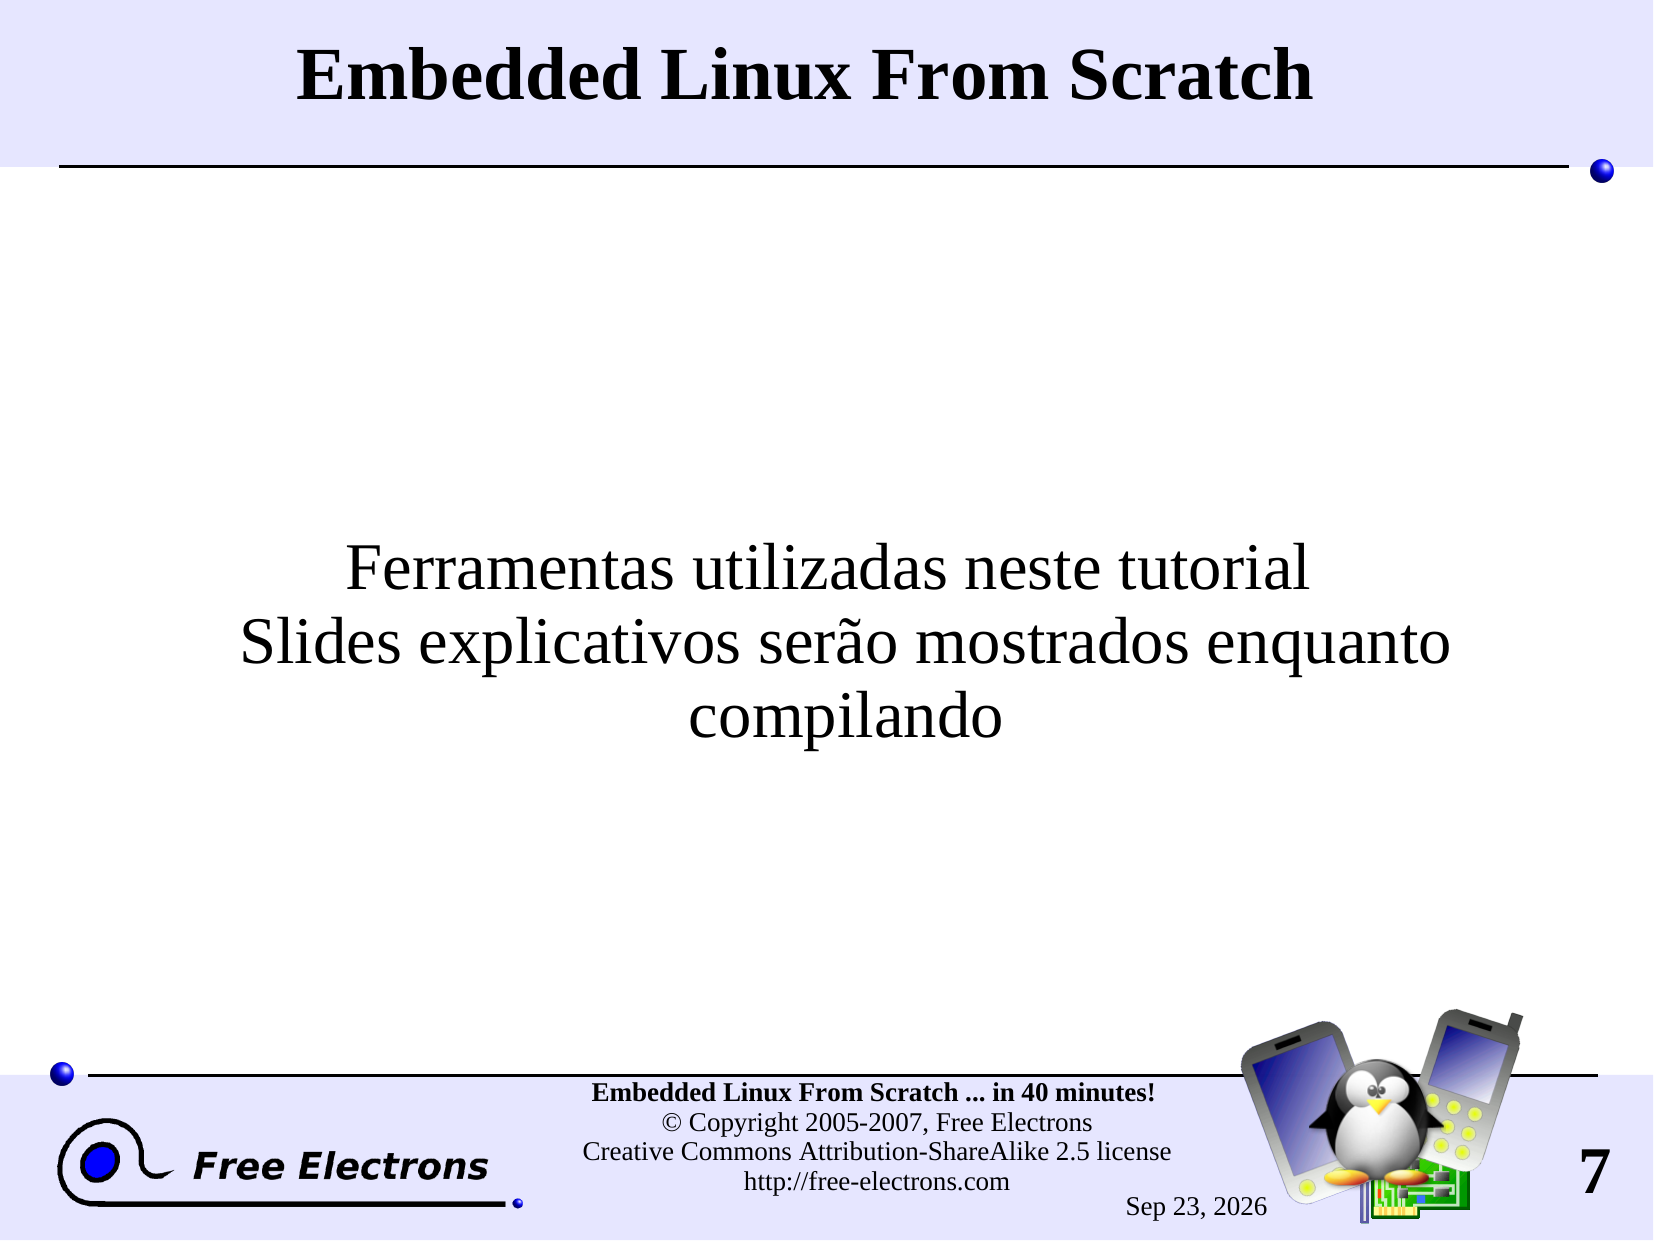

# Embedded Linux From Scratch
Ferramentas utilizadas neste tutorial
Slides explicativos serão mostrados enquanto compilando